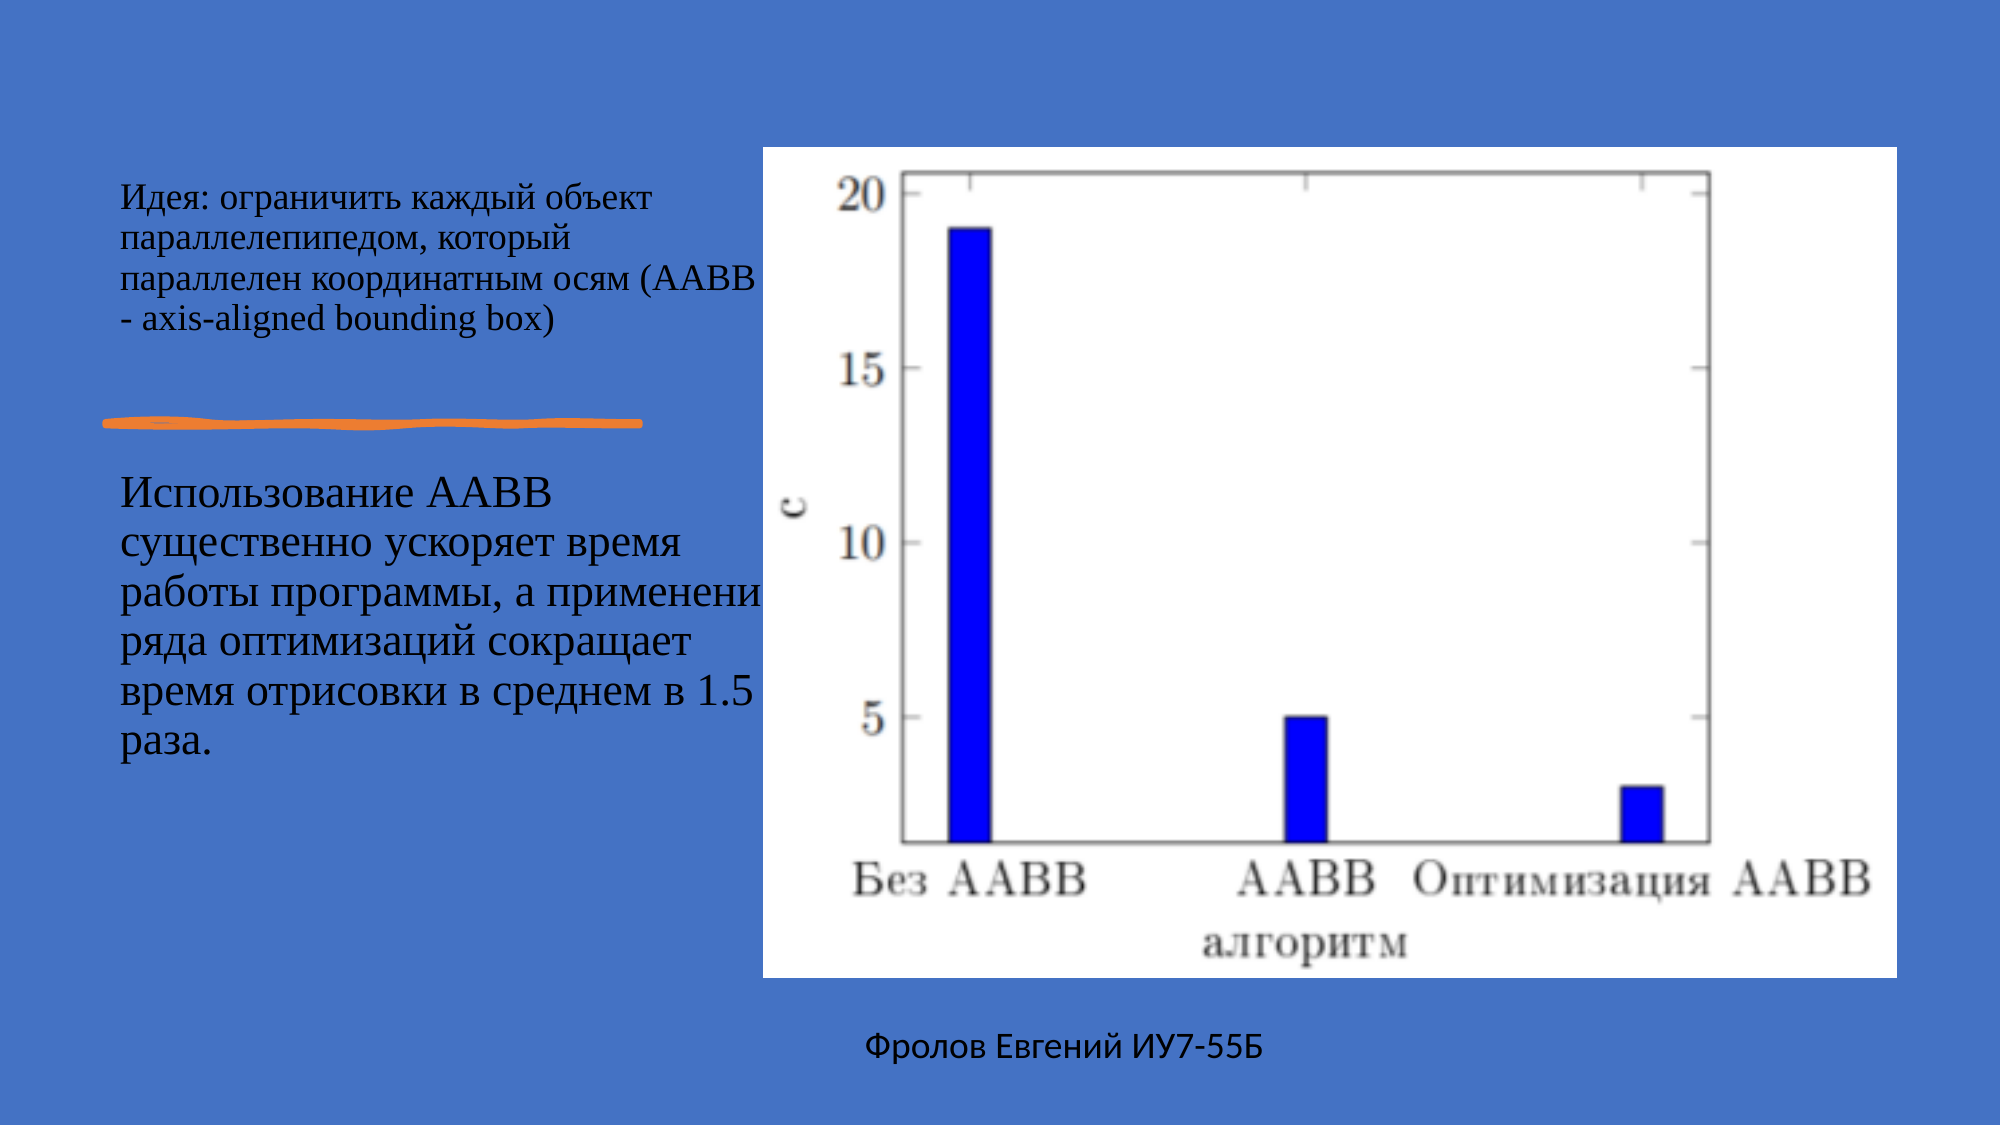

# Идея: ограничить каждый объект параллелепипедом, который параллелен координатным осям (AАBB - axis-aligned bounding box)
Использование ААВВ существенно ускоряет время работы программы, а применение ряда оптимизаций сокращает время отрисовки в среднем в 1.5 раза.
                                                                                                    Фролов Евгений ИУ7-55Б